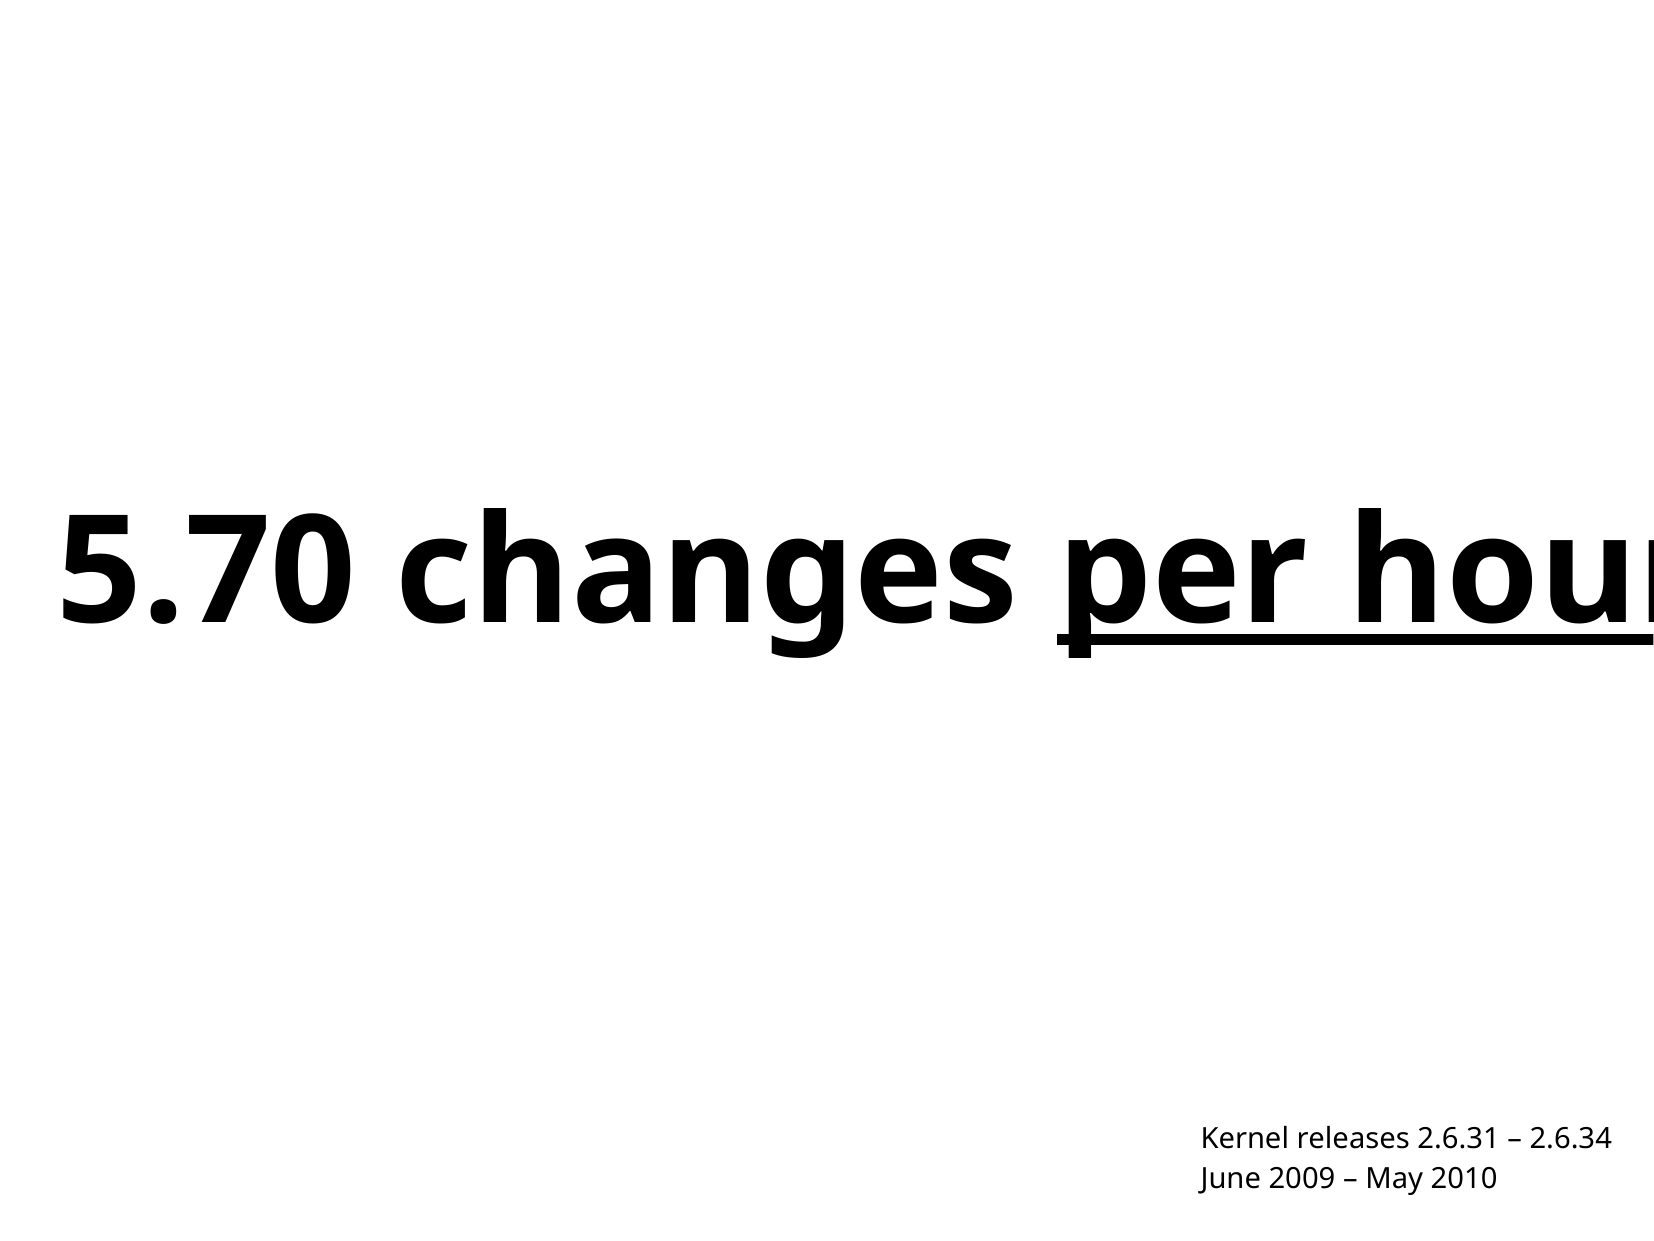

5.70 changes per hour
Kernel releases 2.6.31 – 2.6.34
June 2009 – May 2010
2.6.20 to 2.6.24-rc8